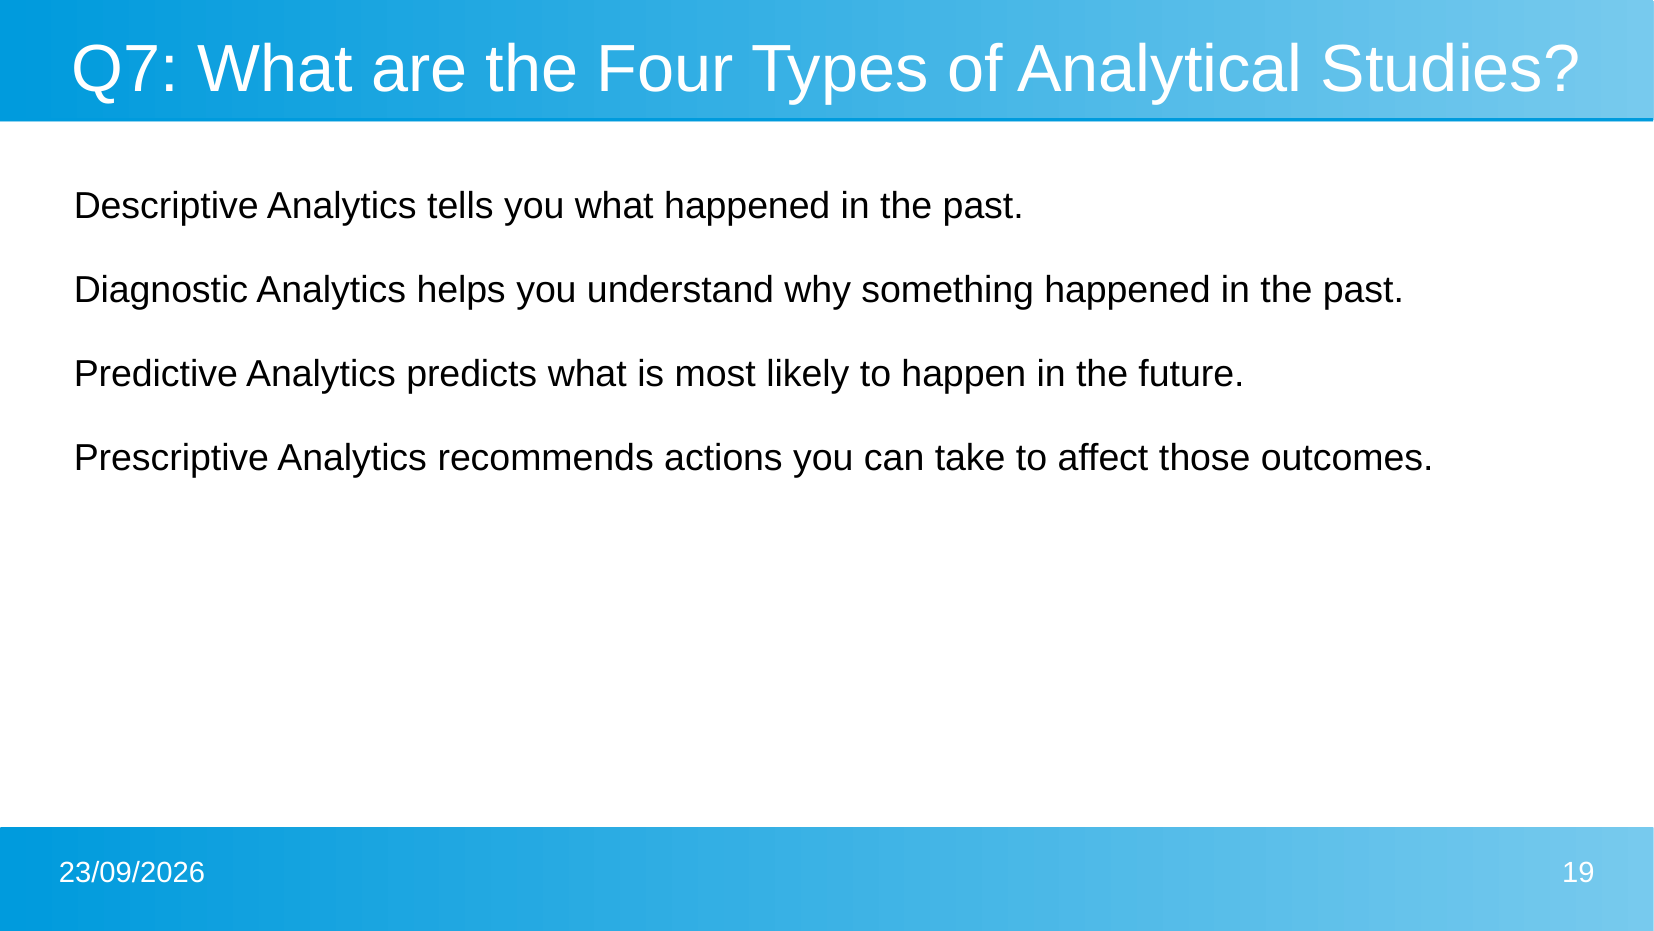

# Q7: What are the Four Types of Analytical Studies?
Descriptive Analytics tells you what happened in the past.
Diagnostic Analytics helps you understand why something happened in the past.
Predictive Analytics predicts what is most likely to happen in the future.
Prescriptive Analytics recommends actions you can take to affect those outcomes.
19